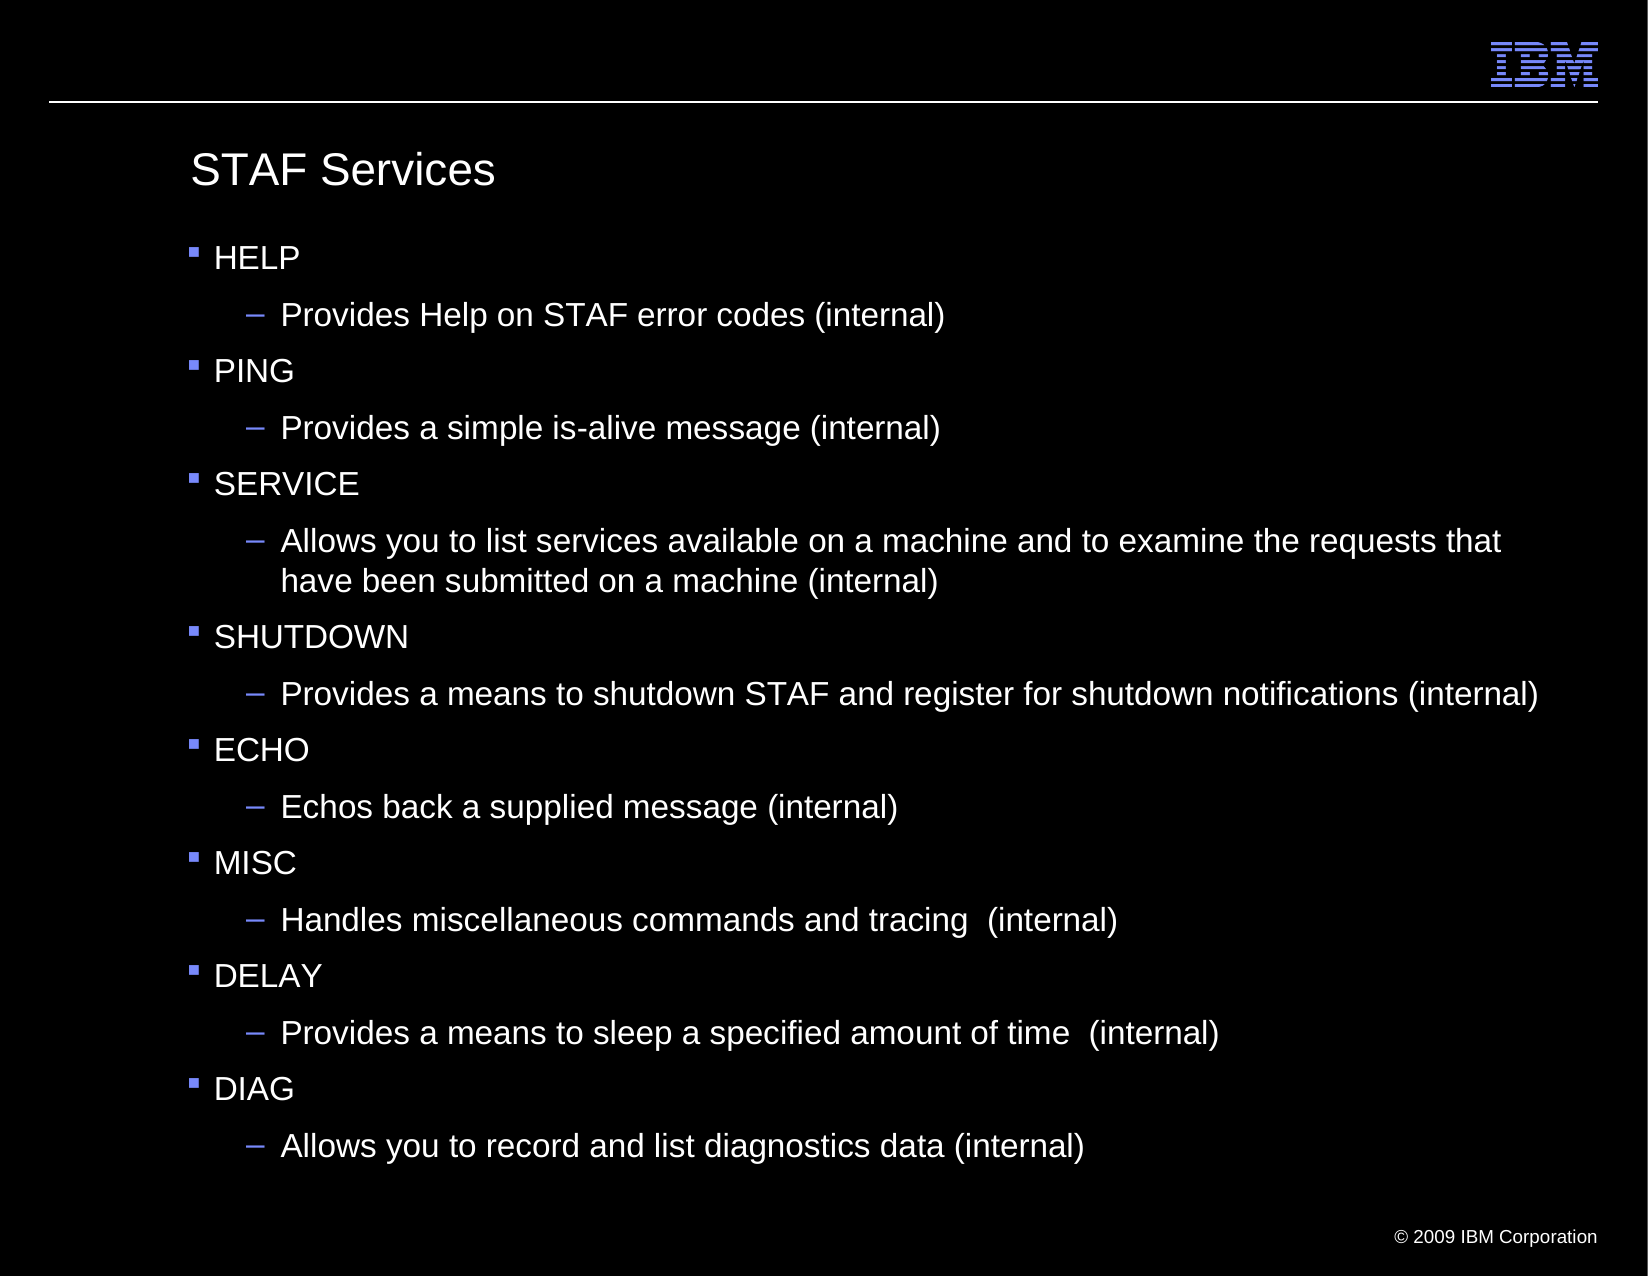

# STAF Services
HELP
Provides Help on STAF error codes (internal)
PING
Provides a simple is-alive message (internal)
SERVICE
Allows you to list services available on a machine and to examine the requests that have been submitted on a machine (internal)
SHUTDOWN
Provides a means to shutdown STAF and register for shutdown notifications (internal)
ECHO
Echos back a supplied message (internal)
MISC
Handles miscellaneous commands and tracing (internal)
DELAY
Provides a means to sleep a specified amount of time (internal)
DIAG
Allows you to record and list diagnostics data (internal)